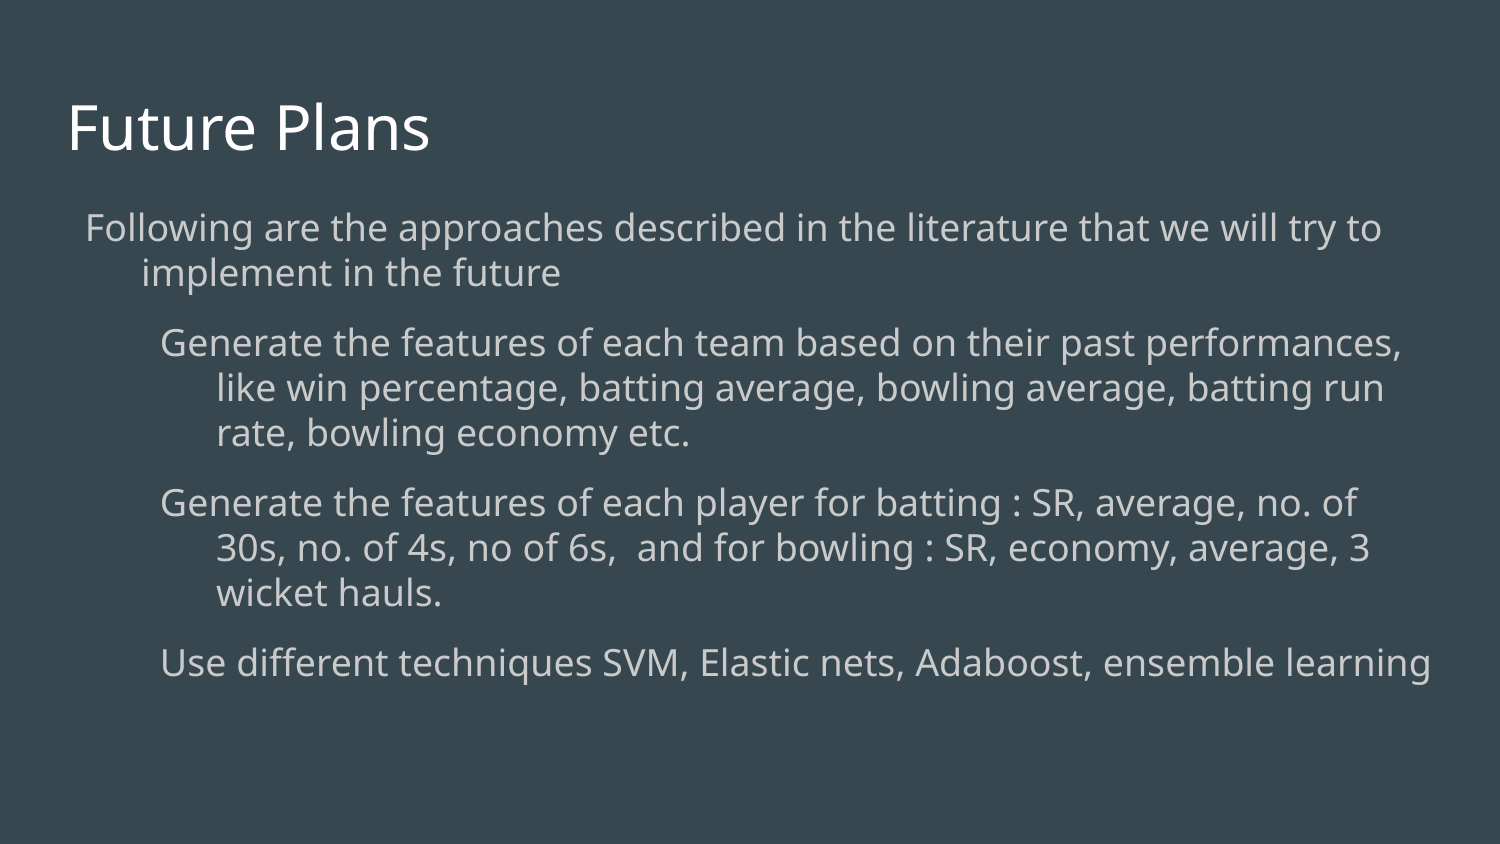

Future Plans
# Following are the approaches described in the literature that we will try to implement in the future
Generate the features of each team based on their past performances, like win percentage, batting average, bowling average, batting run rate, bowling economy etc.
Generate the features of each player for batting : SR, average, no. of 30s, no. of 4s, no of 6s, and for bowling : SR, economy, average, 3 wicket hauls.
Use different techniques SVM, Elastic nets, Adaboost, ensemble learning